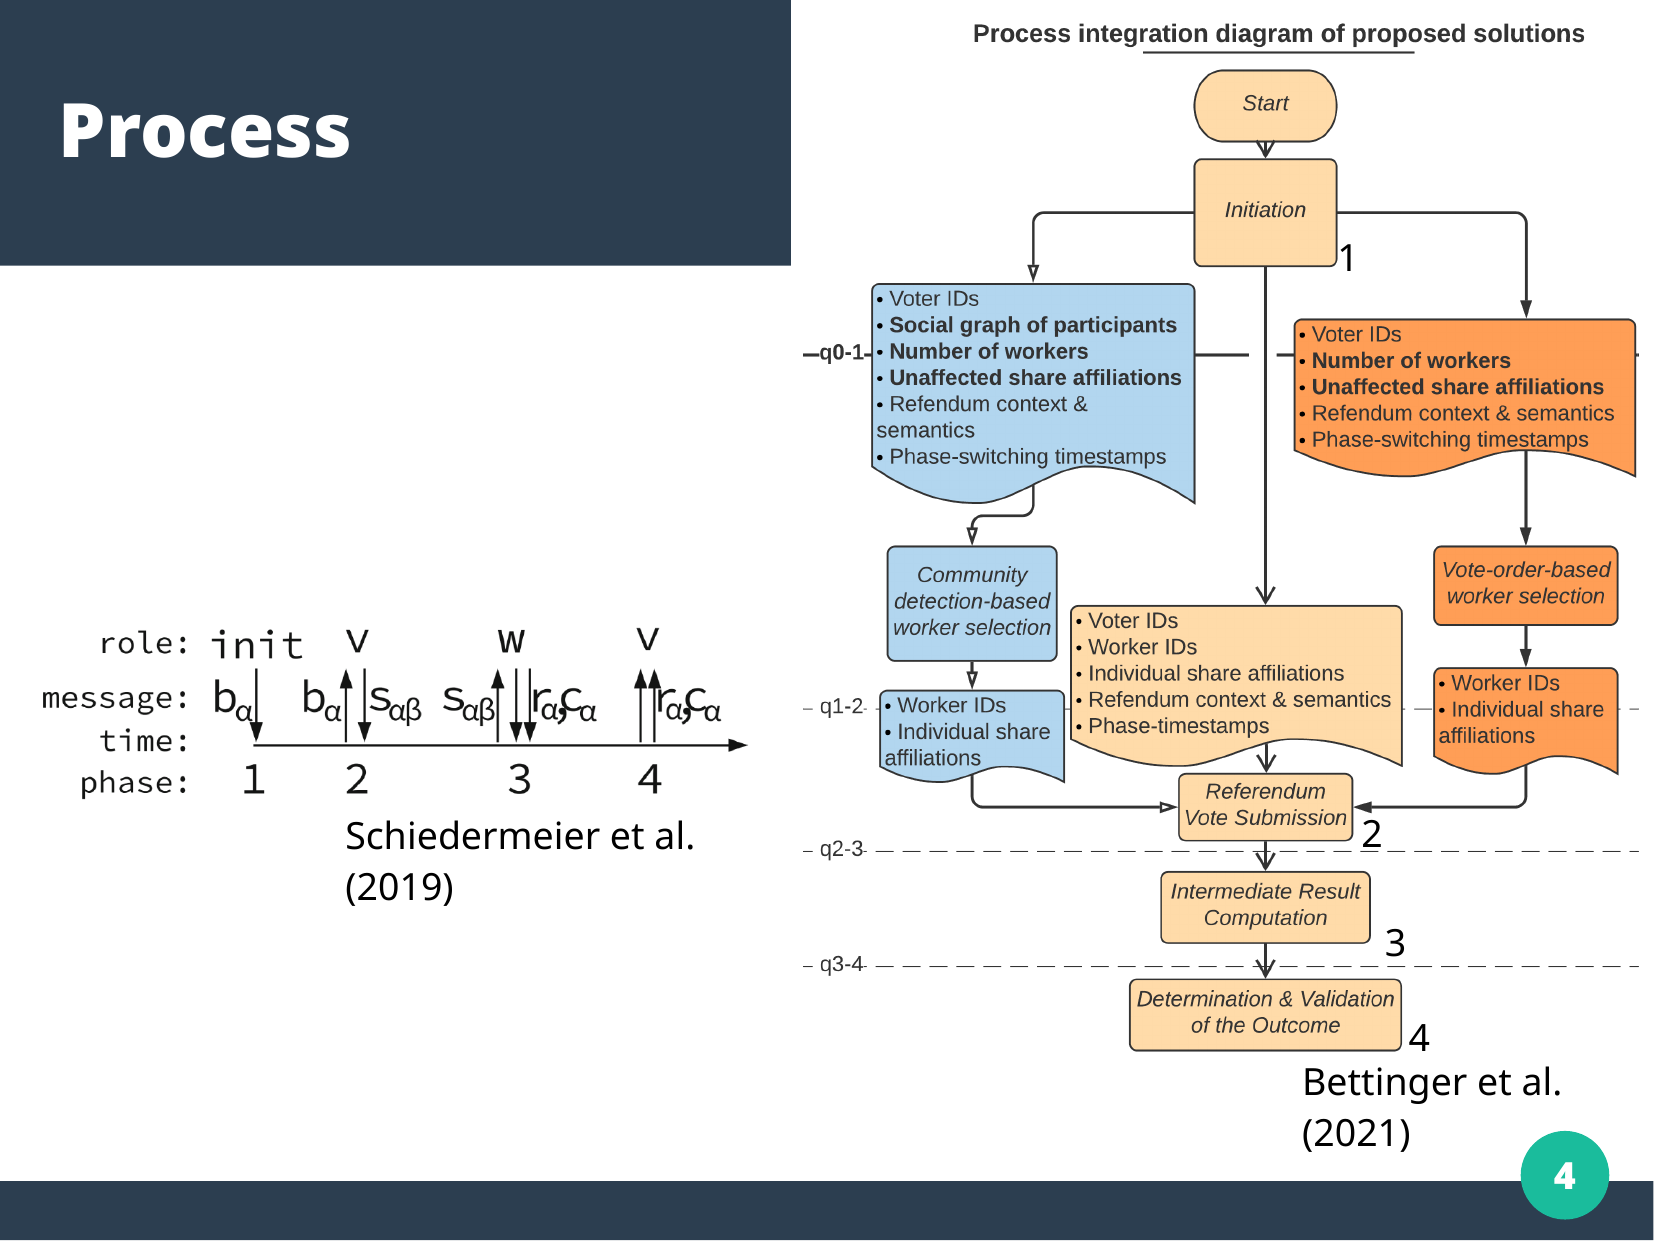

1
2
3
4
Bettinger et al. (2021)
# Process
Schiedermeier et al. (2019)
4